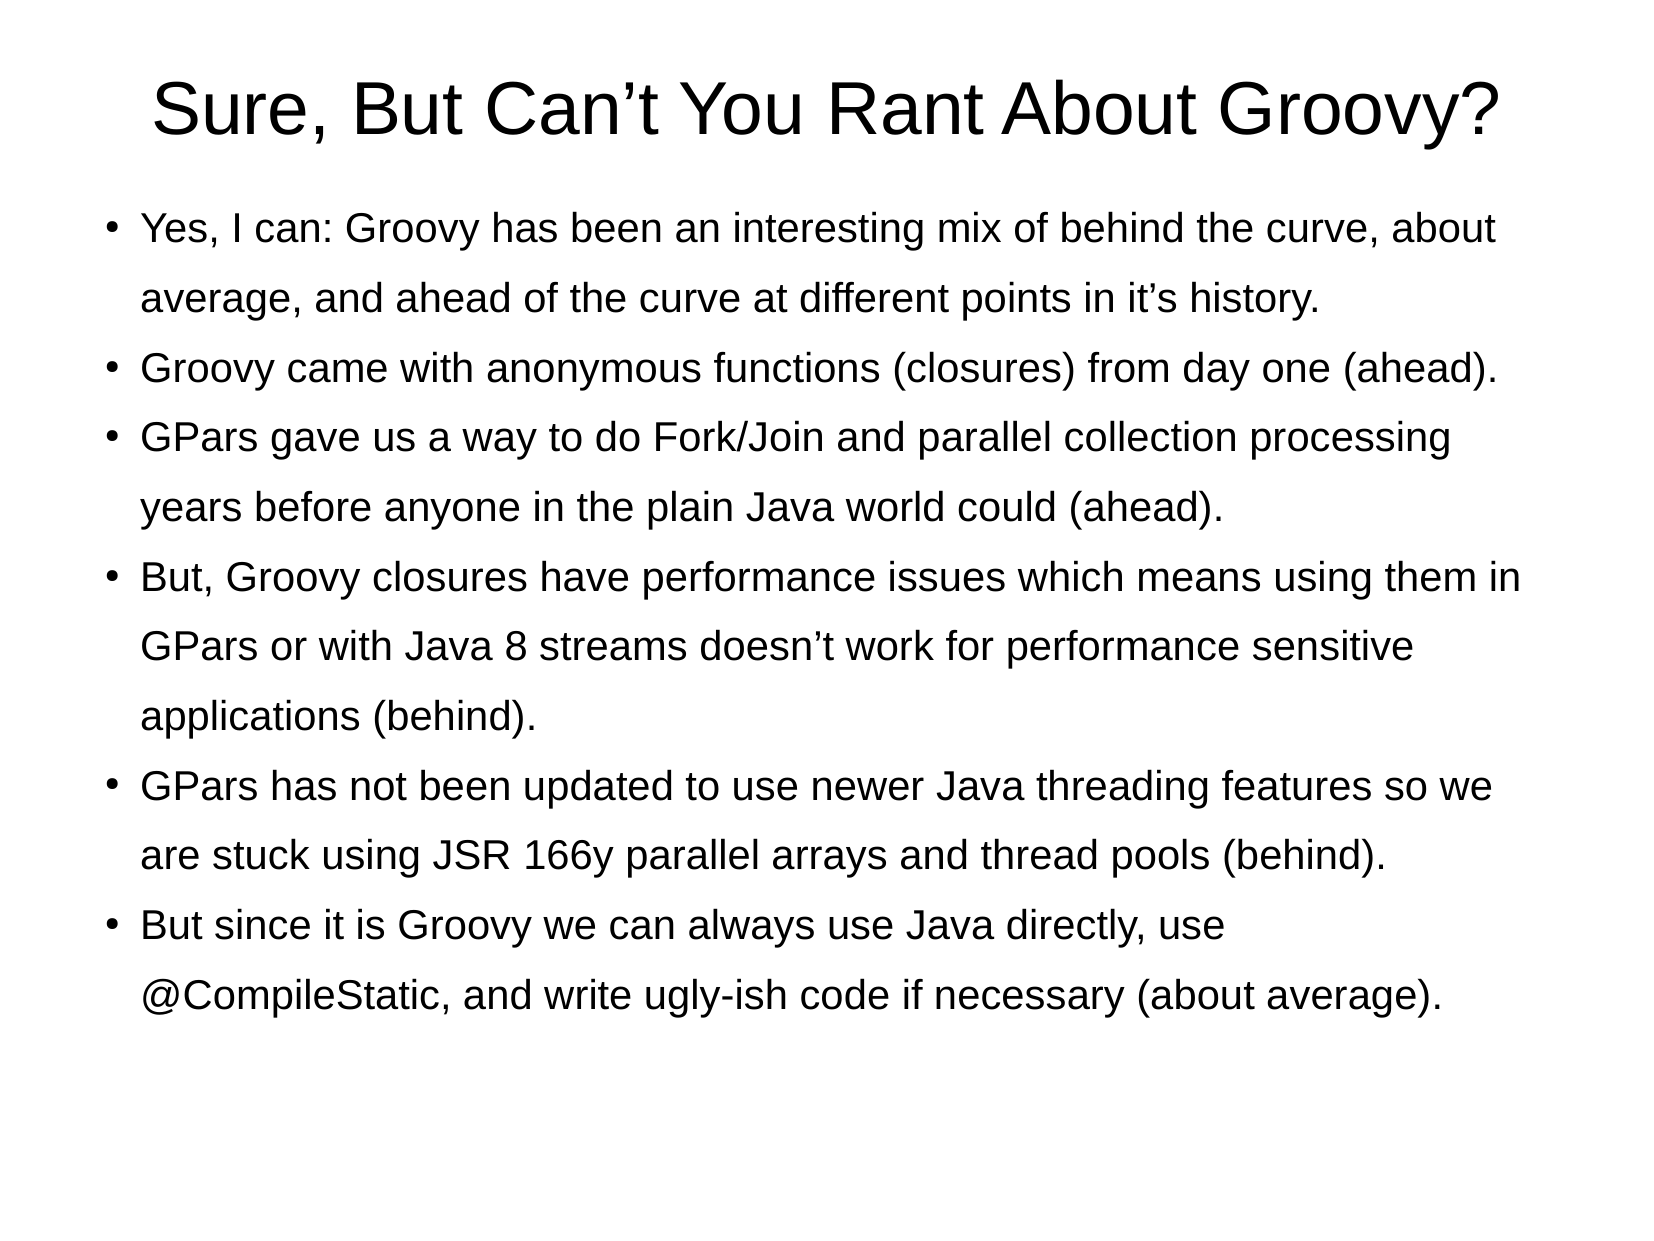

# Sure, But Can’t You Rant About Groovy?
Yes, I can: Groovy has been an interesting mix of behind the curve, about average, and ahead of the curve at different points in it’s history.
Groovy came with anonymous functions (closures) from day one (ahead).
GPars gave us a way to do Fork/Join and parallel collection processing years before anyone in the plain Java world could (ahead).
But, Groovy closures have performance issues which means using them in GPars or with Java 8 streams doesn’t work for performance sensitive applications (behind).
GPars has not been updated to use newer Java threading features so we are stuck using JSR 166y parallel arrays and thread pools (behind).
But since it is Groovy we can always use Java directly, use @CompileStatic, and write ugly-ish code if necessary (about average).